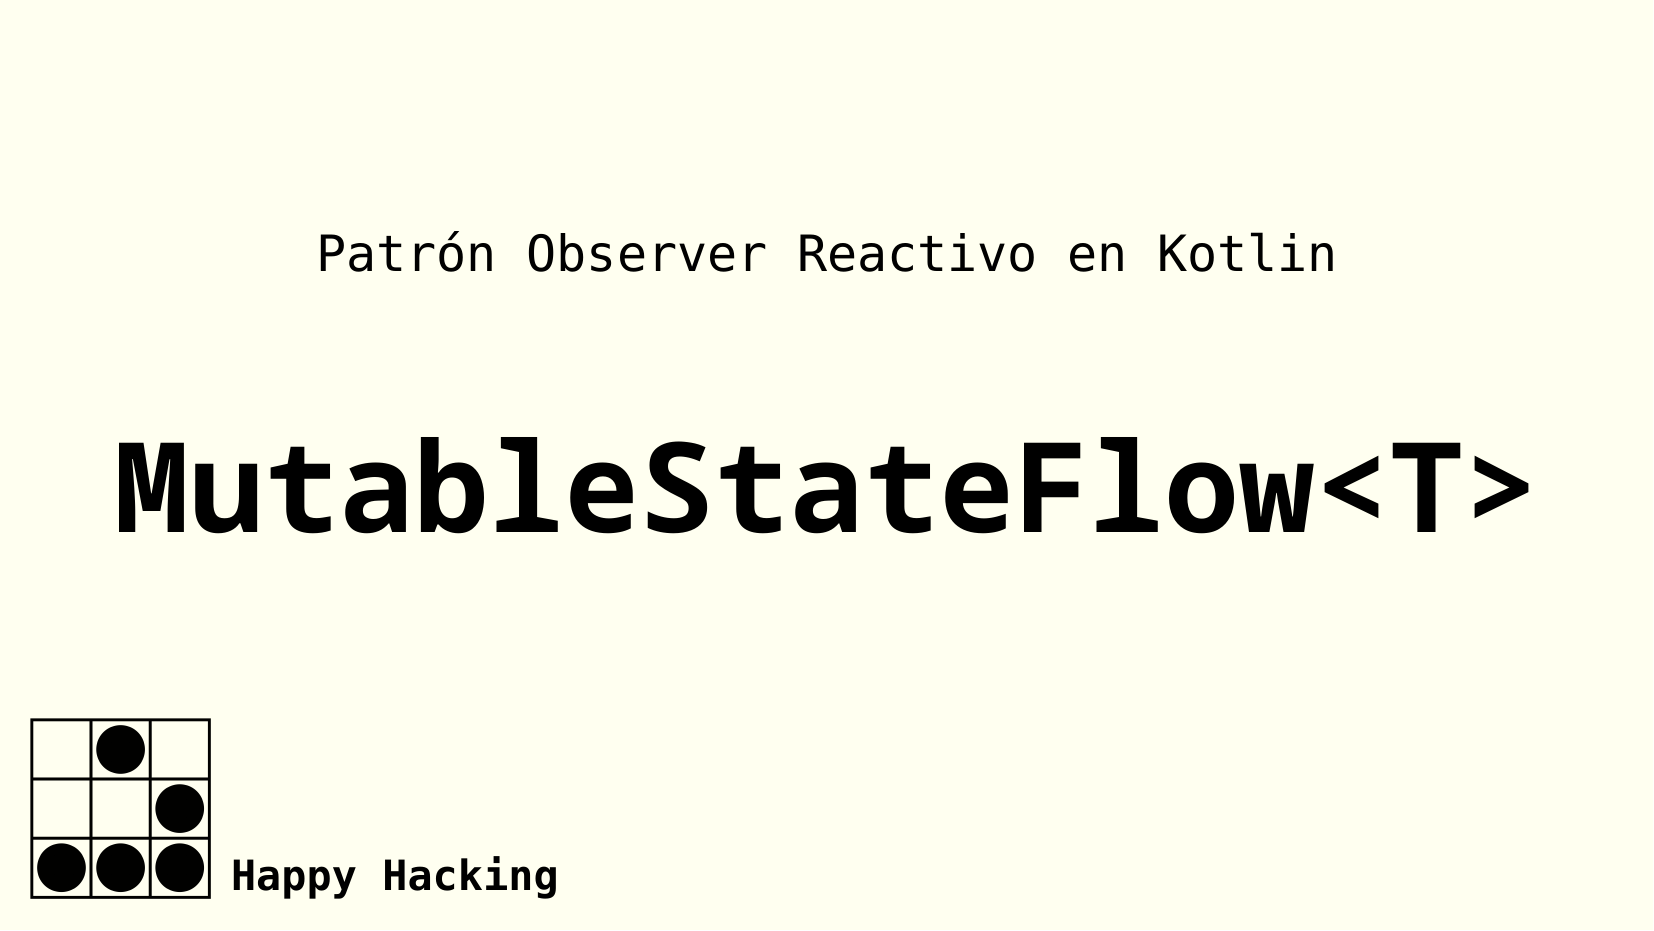

# Patrón Observer Reactivo en Kotlin
MutableStateFlow<T>
Happy Hacking